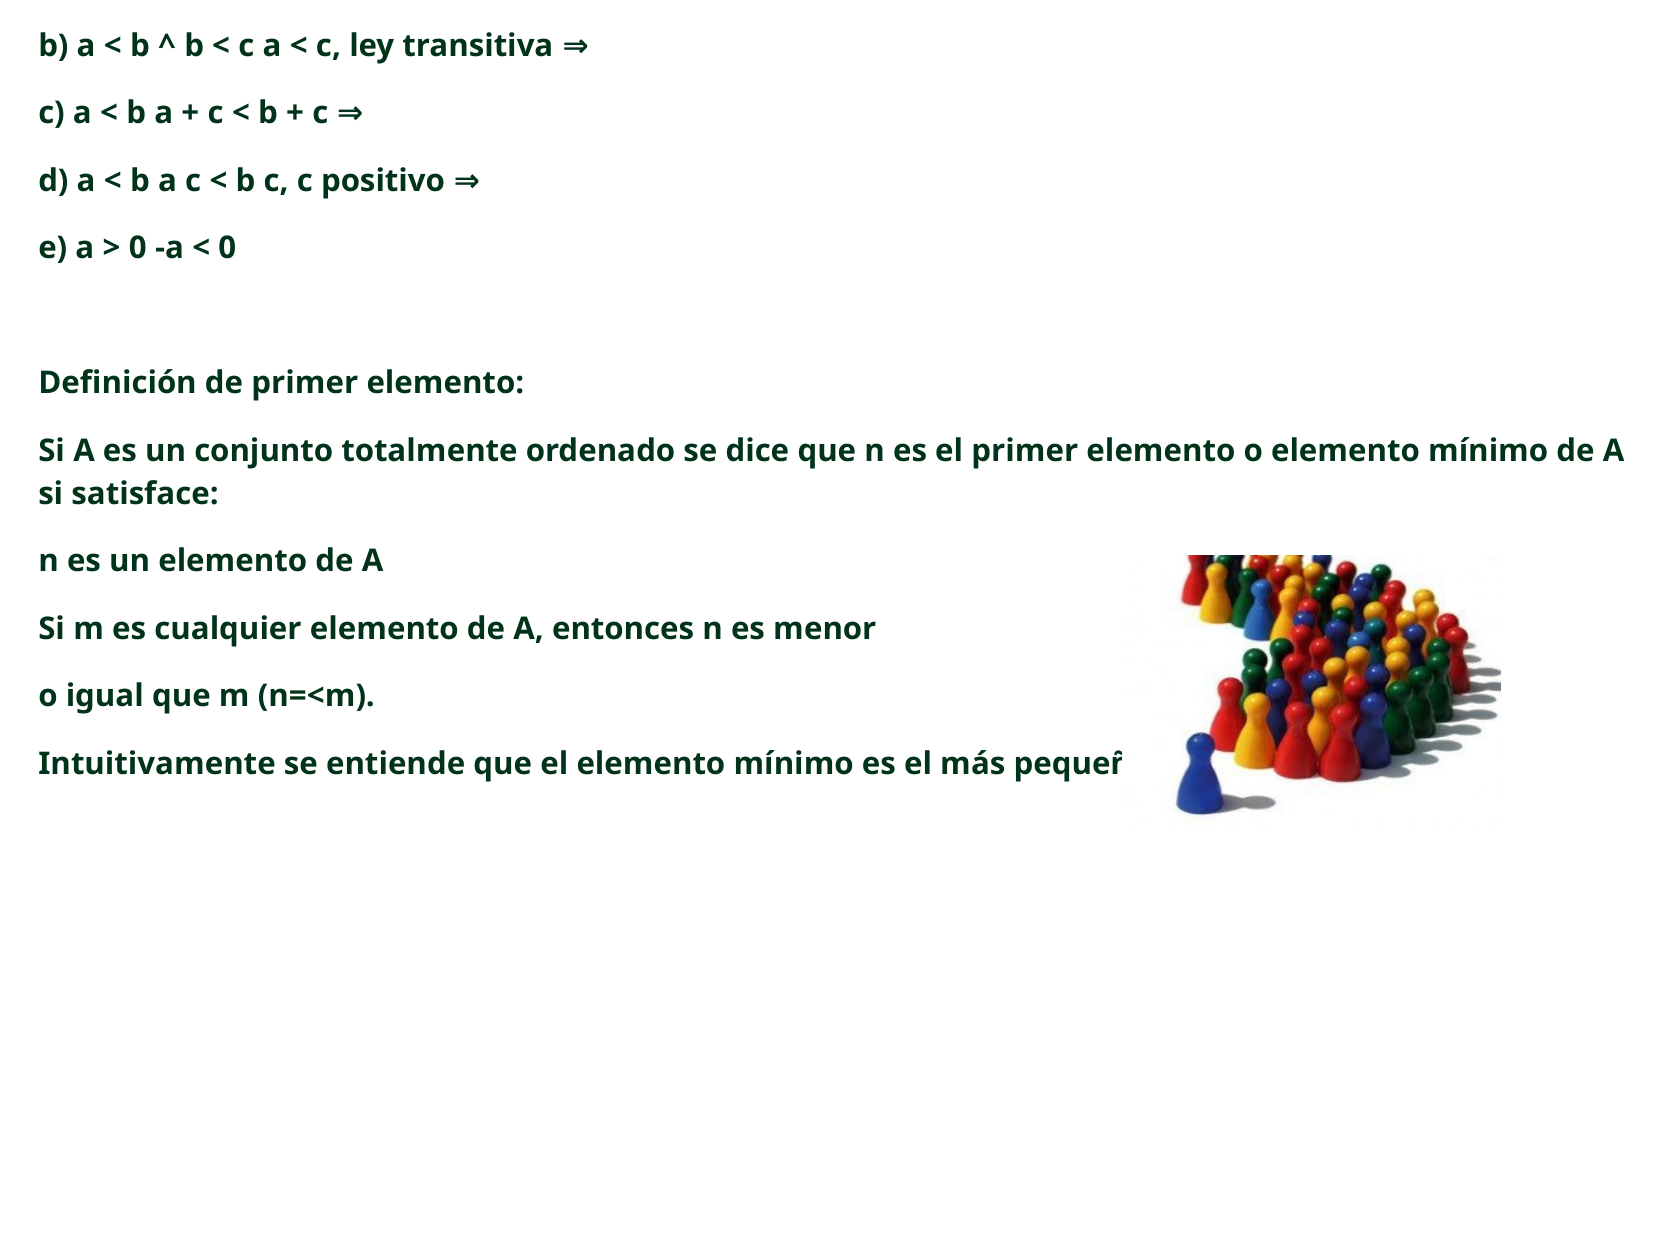

a) b Z+ ↔ b > 0 ∈
b) a < b ^ b < c a < c, ley transitiva ⇒
c) a < b a + c < b + c ⇒
d) a < b a c < b c, c positivo ⇒
e) a > 0 -a < 0
Definición de primer elemento:
Si A es un conjunto totalmente ordenado se dice que n es el primer elemento o elemento mínimo de A si satisface:
n es un elemento de A
Si m es cualquier elemento de A, entonces n es menor
o igual que m (n=<m).
Intuitivamente se entiende que el elemento mínimo es el más pequeño de un conjunto.